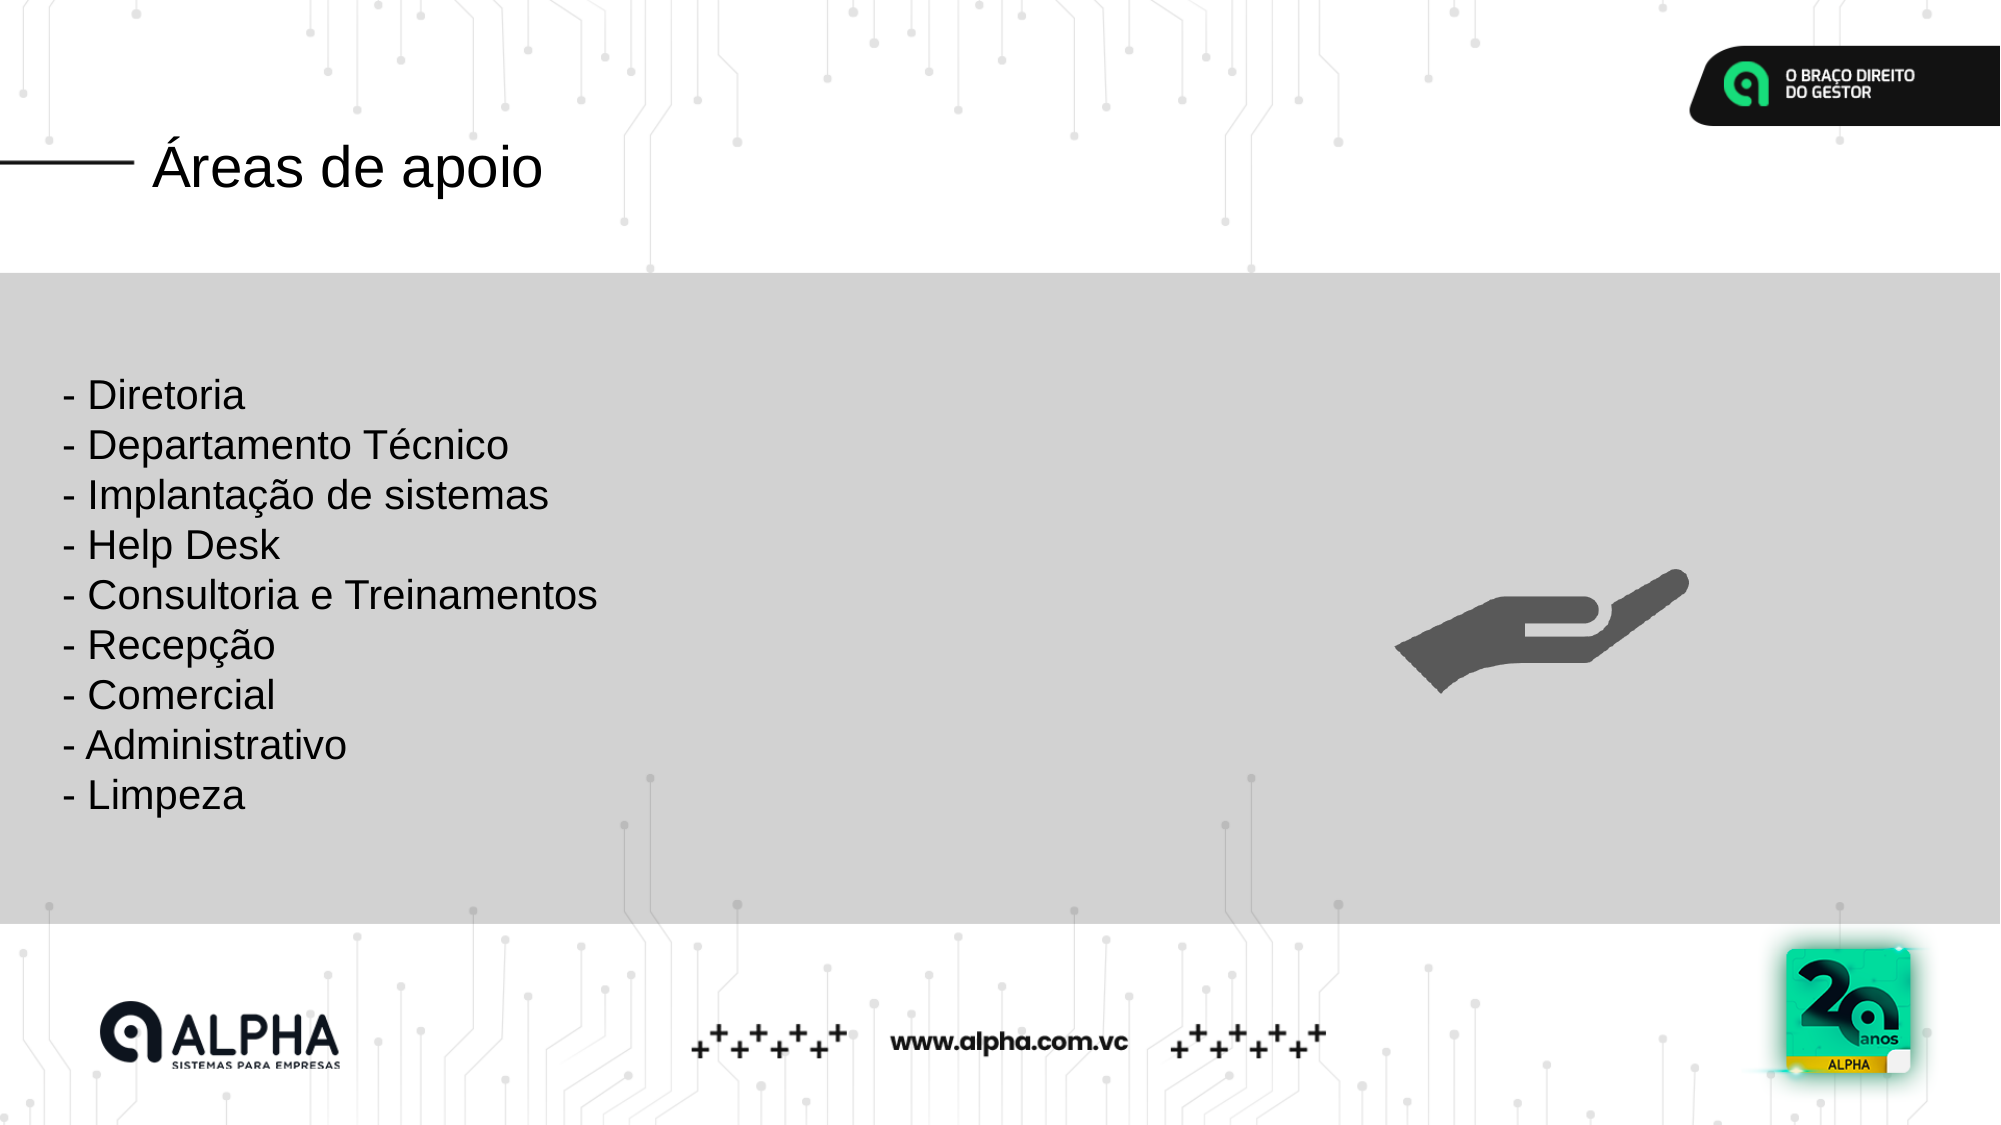

Áreas de apoio
- Diretoria
- Departamento Técnico
- Implantação de sistemas
- Help Desk
- Consultoria e Treinamentos
- Recepção
- Comercial
- Administrativo
- Limpeza